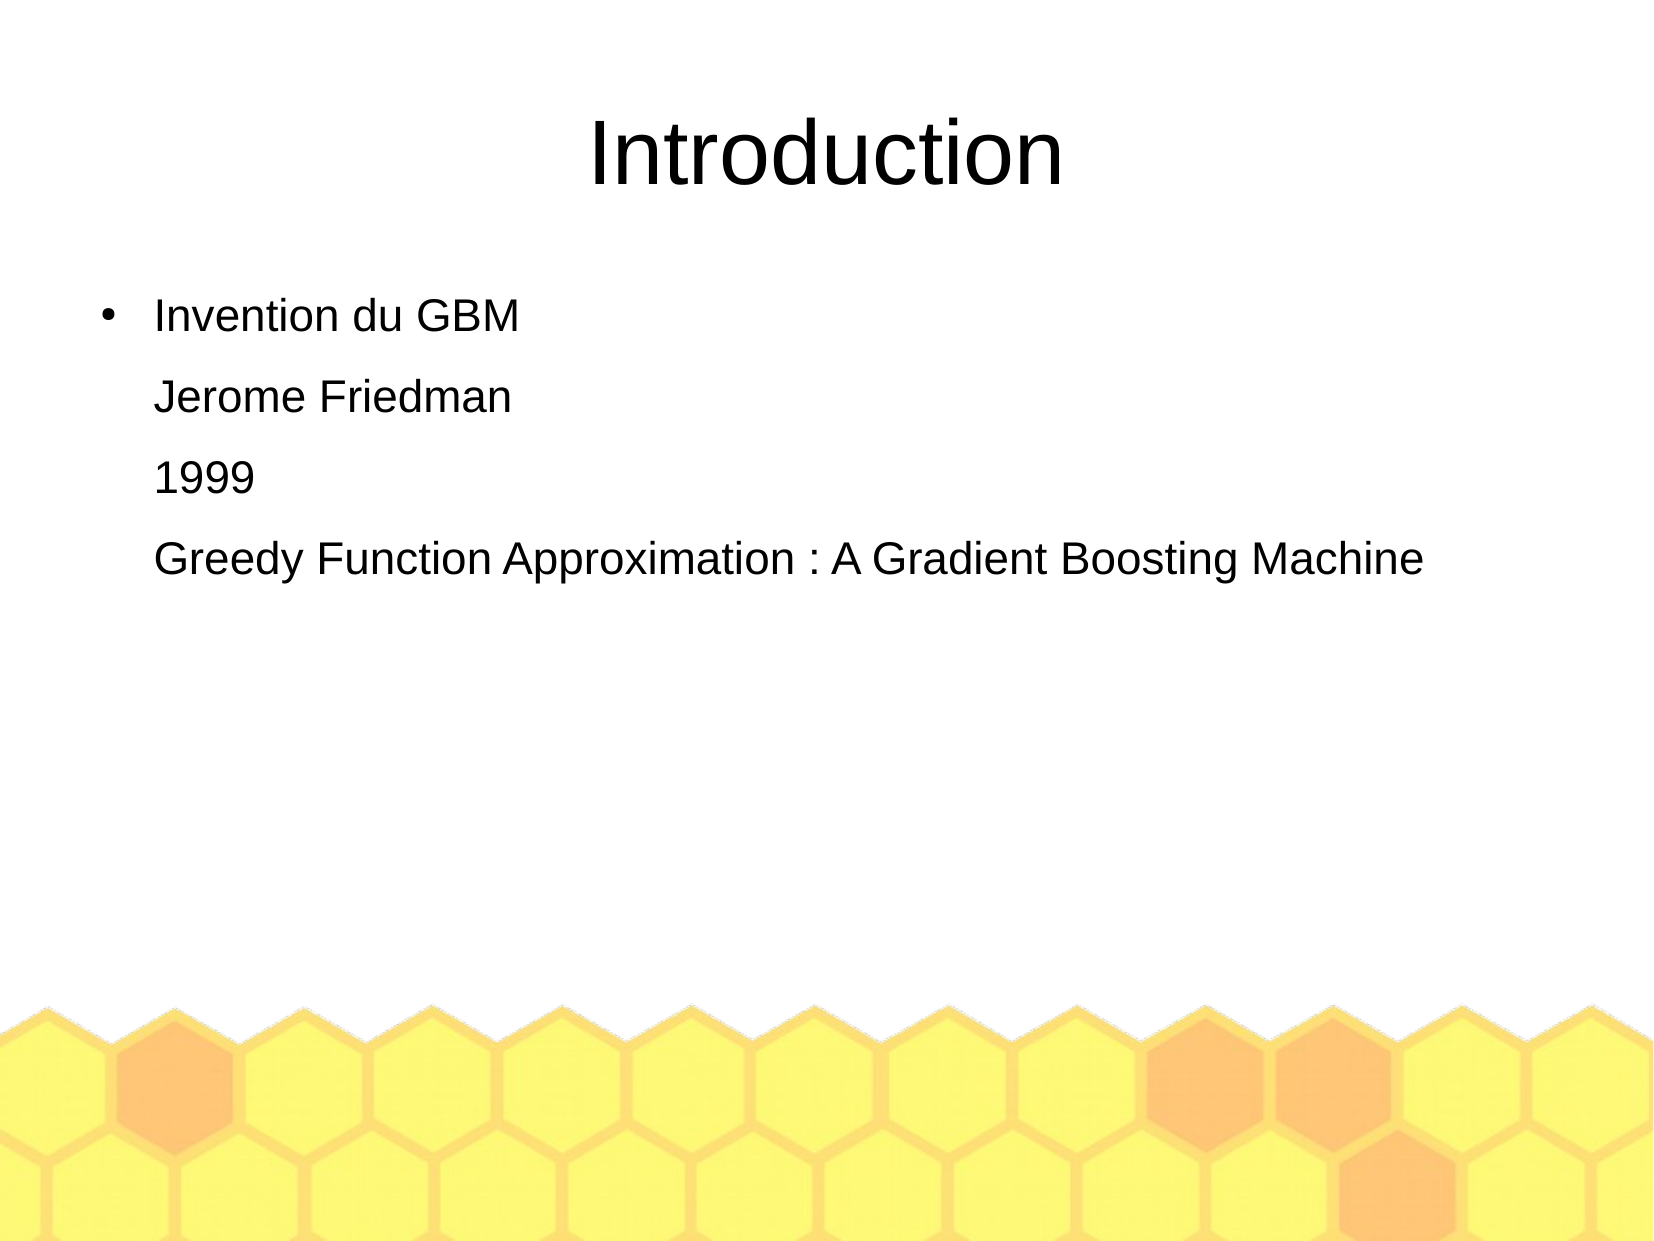

# Introduction
Invention du GBM
Jerome Friedman
1999
Greedy Function Approximation : A Gradient Boosting Machine